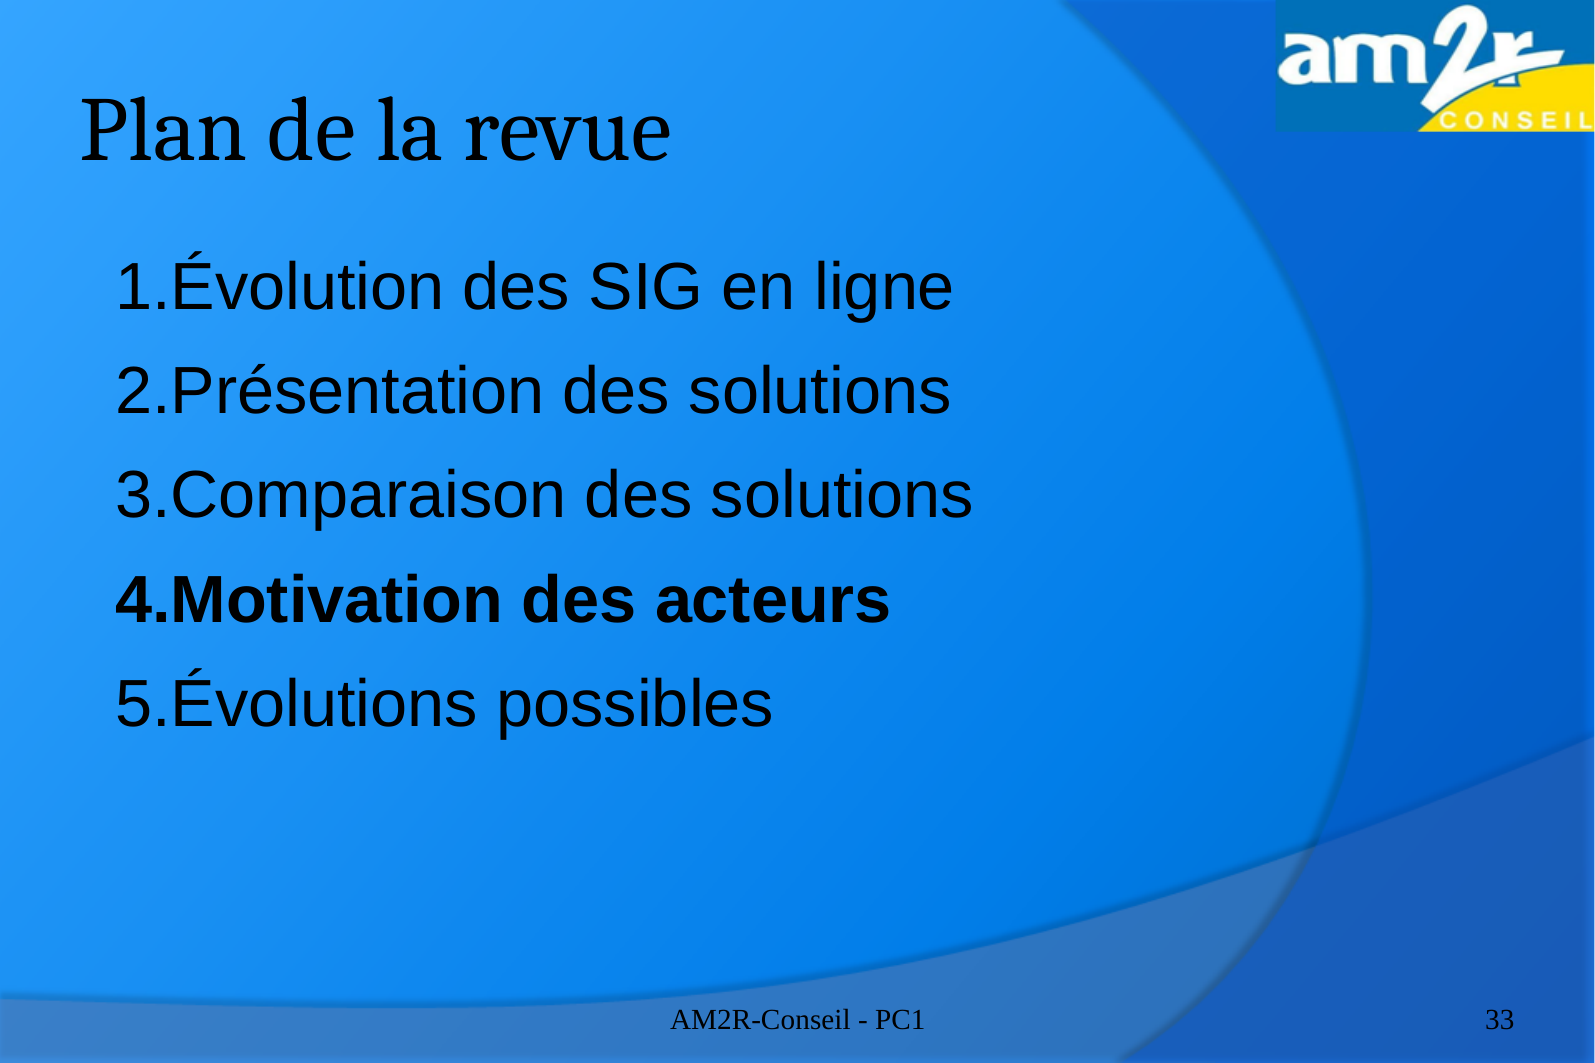

# Plan de la revue
Évolution des SIG en ligne
Présentation des solutions
Comparaison des solutions
Motivation des acteurs
Évolutions possibles
AM2R-Conseil - PC1
33